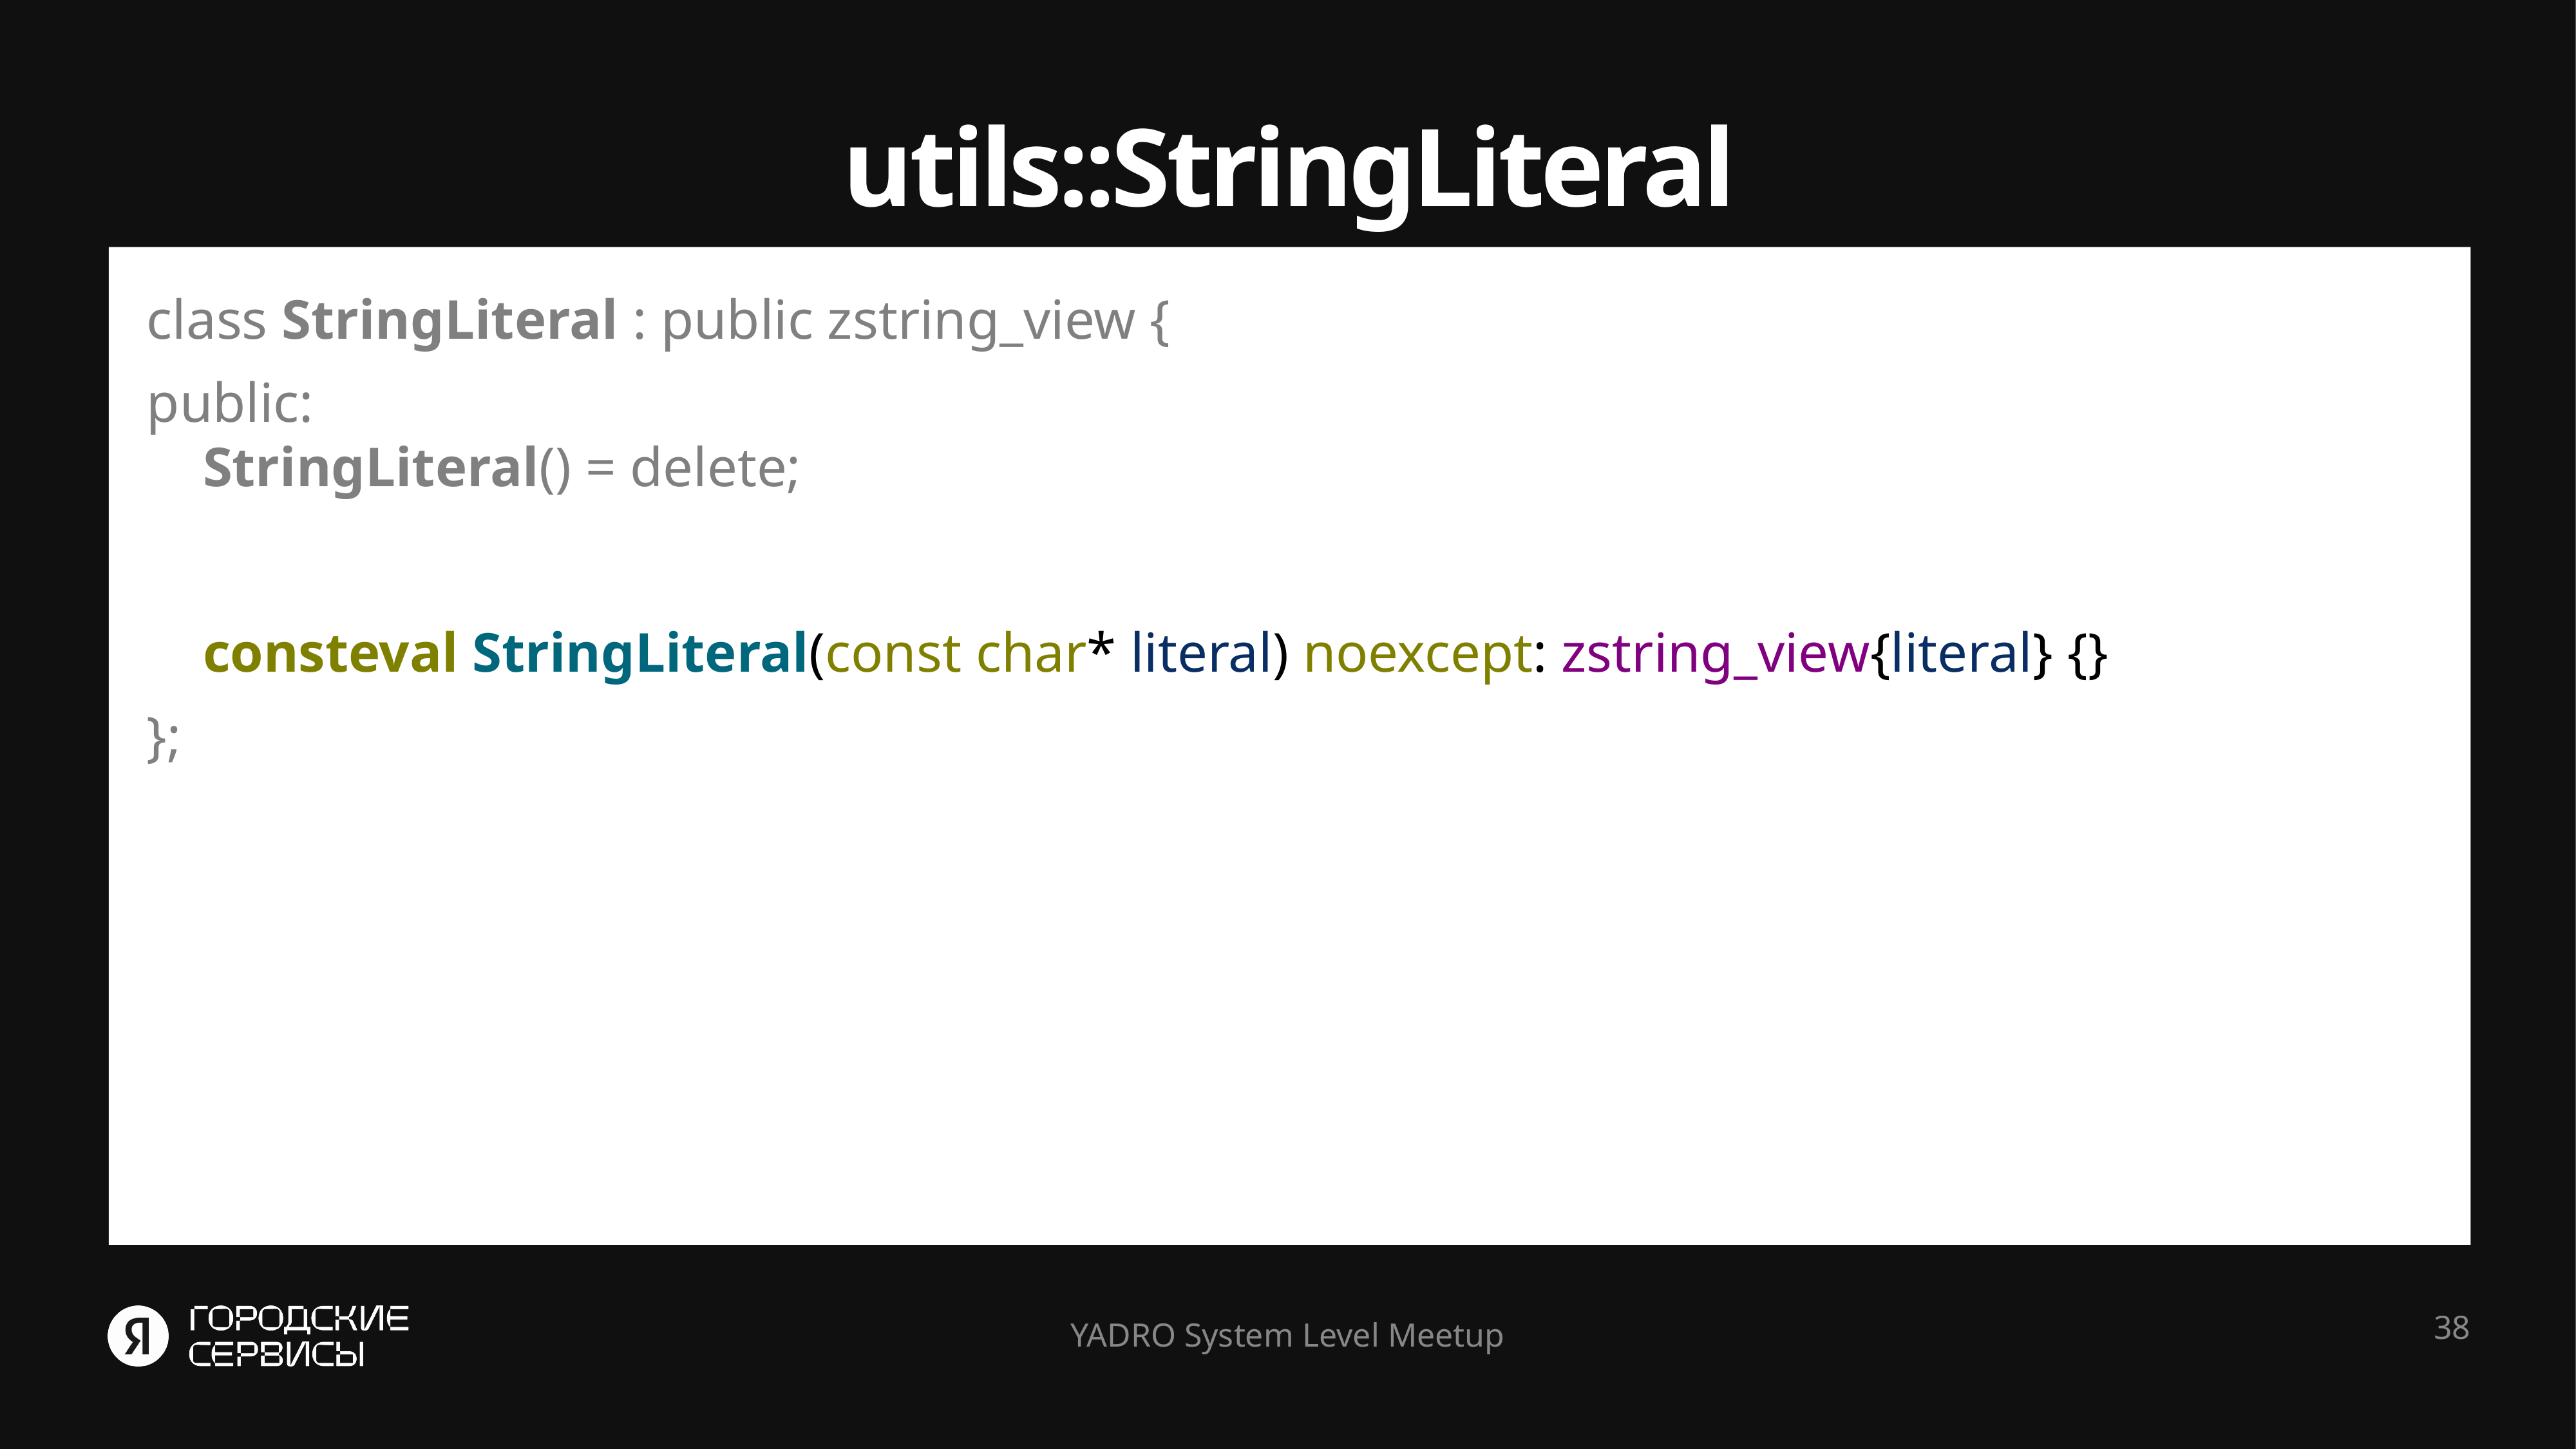

utils::StringLiteral
# class StringLiteral : public zstring_view {
public:
 StringLiteral() = delete;
 consteval StringLiteral(const char* literal) noexcept: zstring_view{literal} {}
};
YADRO System Level Meetup